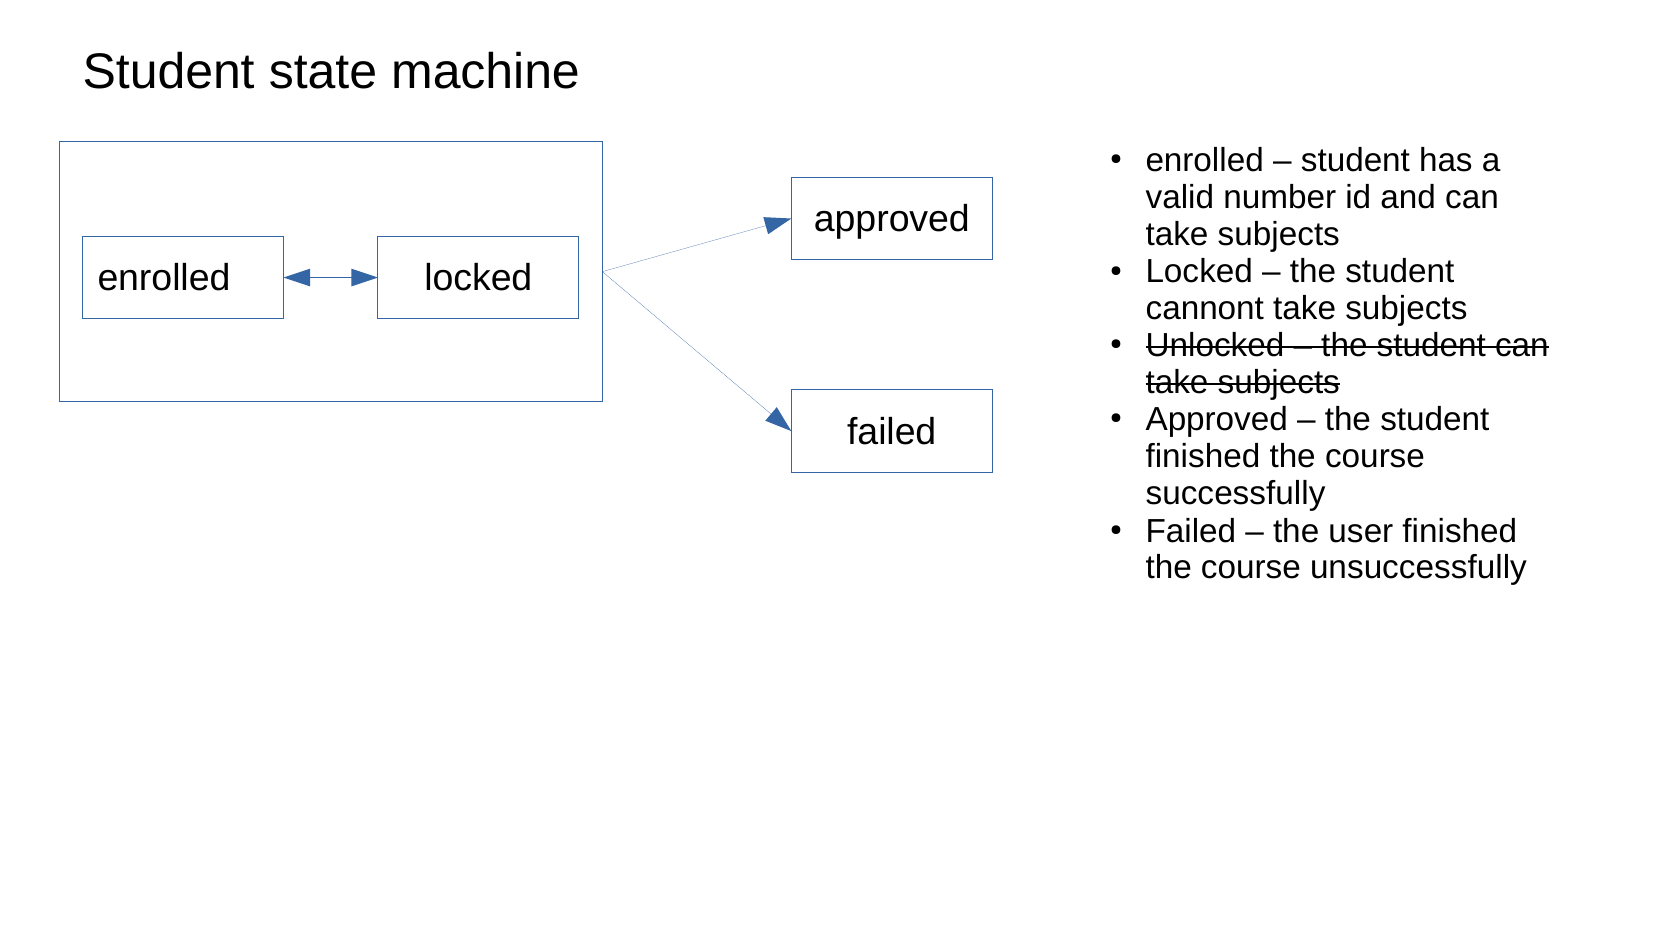

# Student state machine
enrolled – student has a valid number id and can take subjects
Locked – the student cannont take subjects
Unlocked – the student can take subjects
Approved – the student finished the course successfully
Failed – the user finished the course unsuccessfully
approved
enrolled
locked
failed